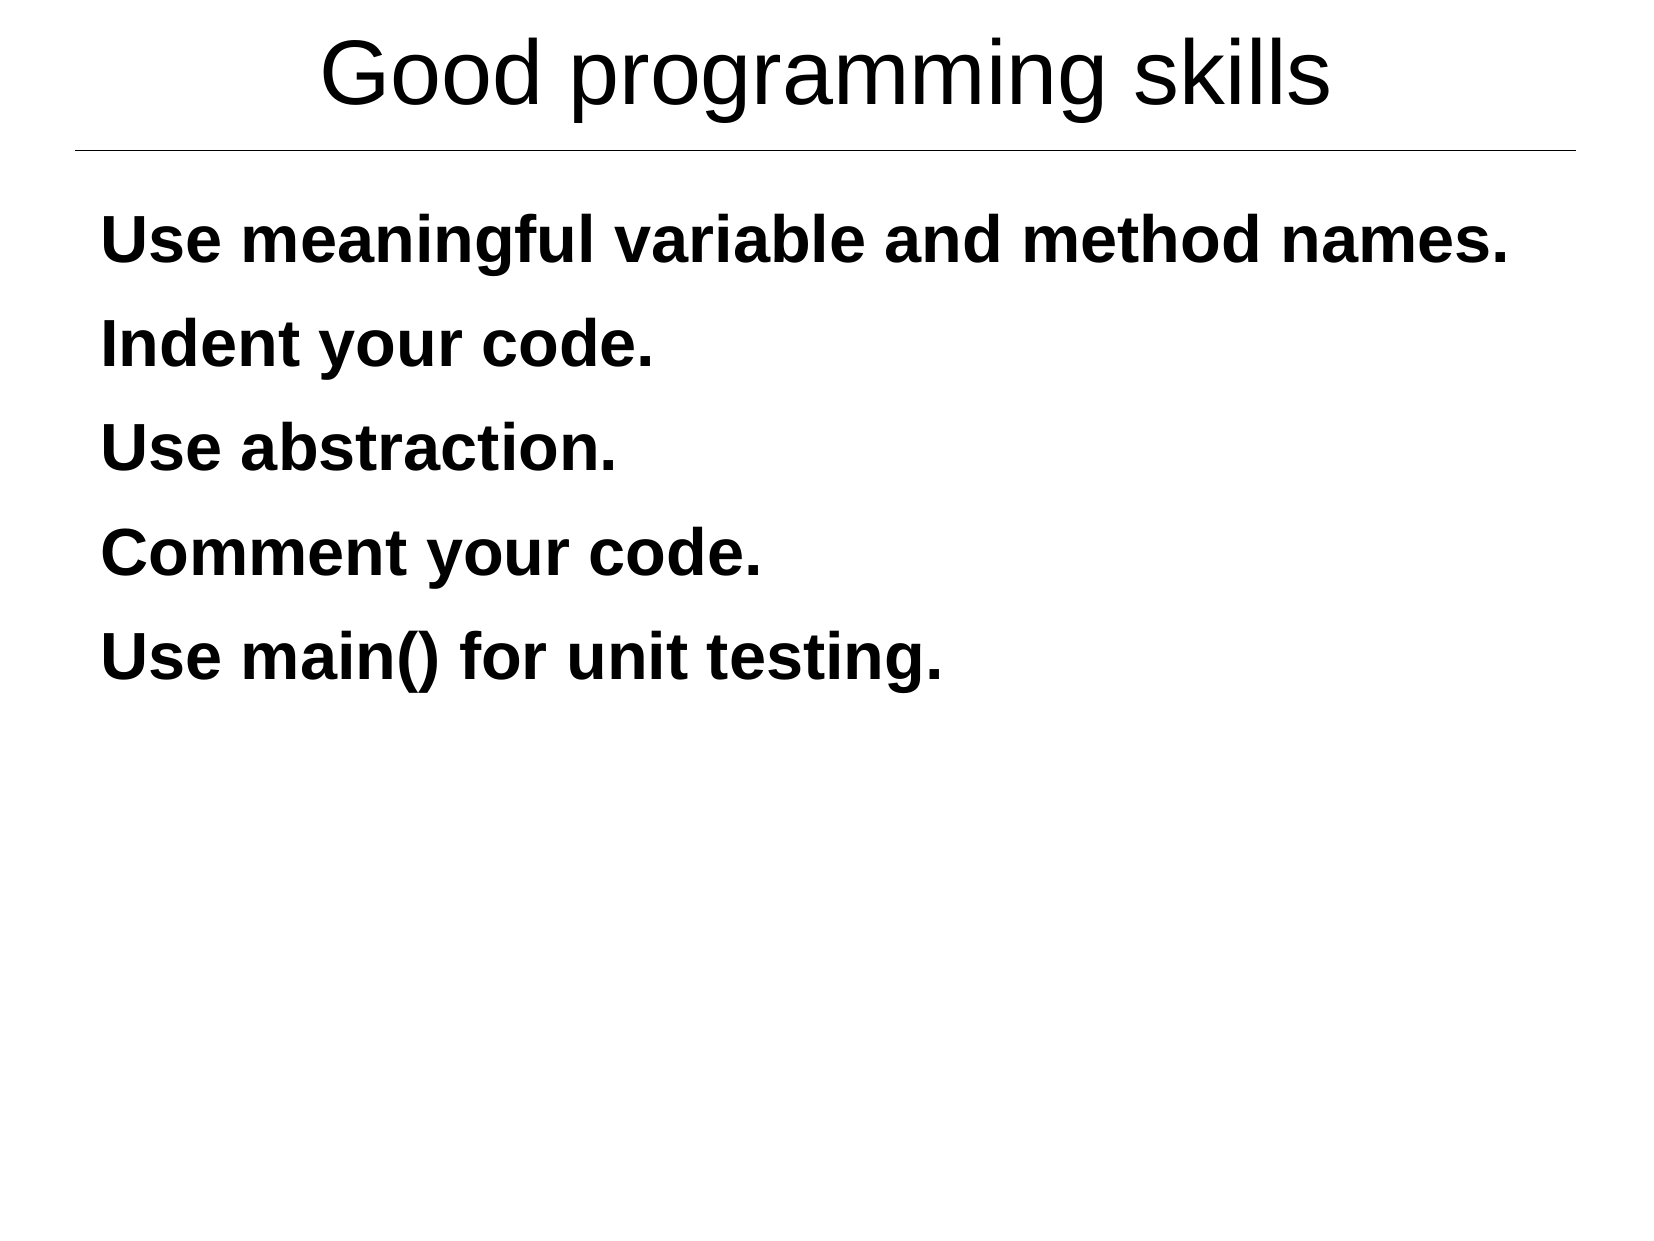

# Good programming skills
Use meaningful variable and method names.
Indent your code.
Use abstraction.
Comment your code.
Use main() for unit testing.